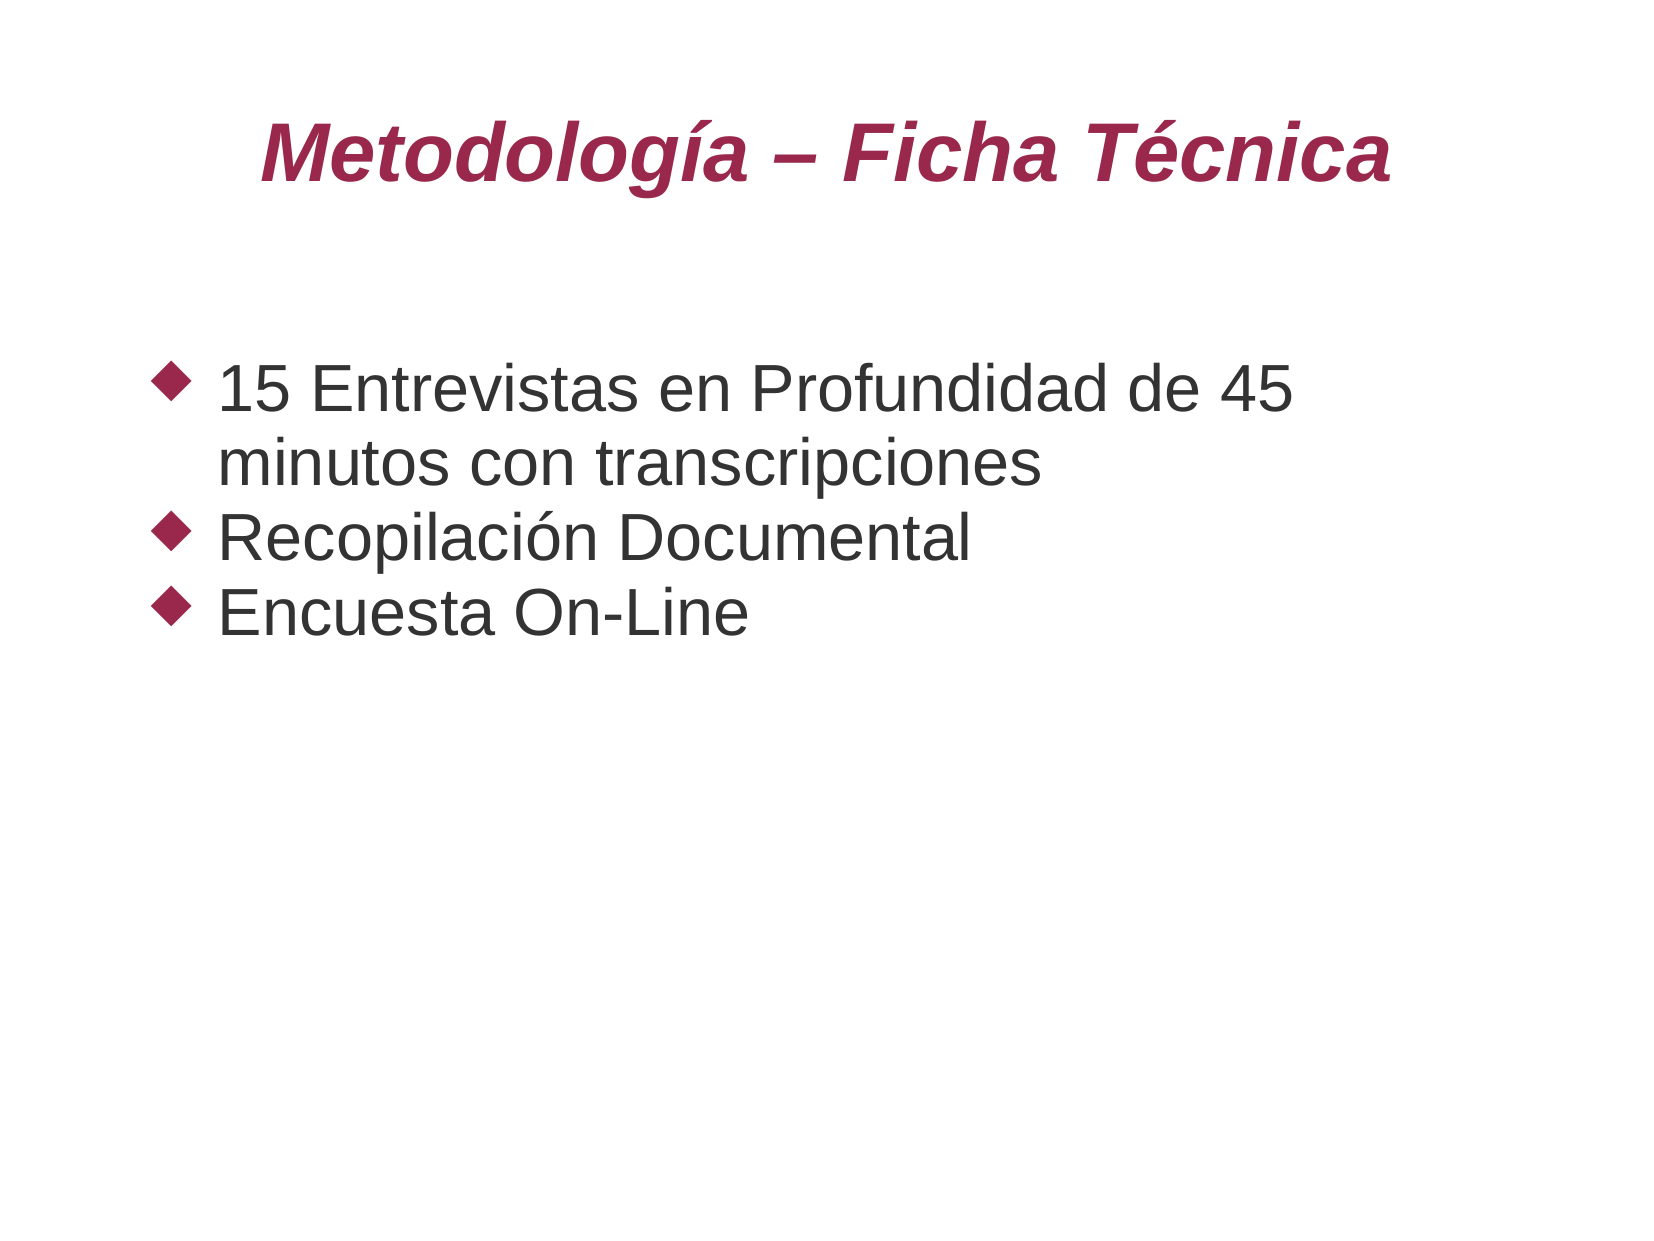

# Metodología – Ficha Técnica
15 Entrevistas en Profundidad de 45 minutos con transcripciones
Recopilación Documental
Encuesta On-Line